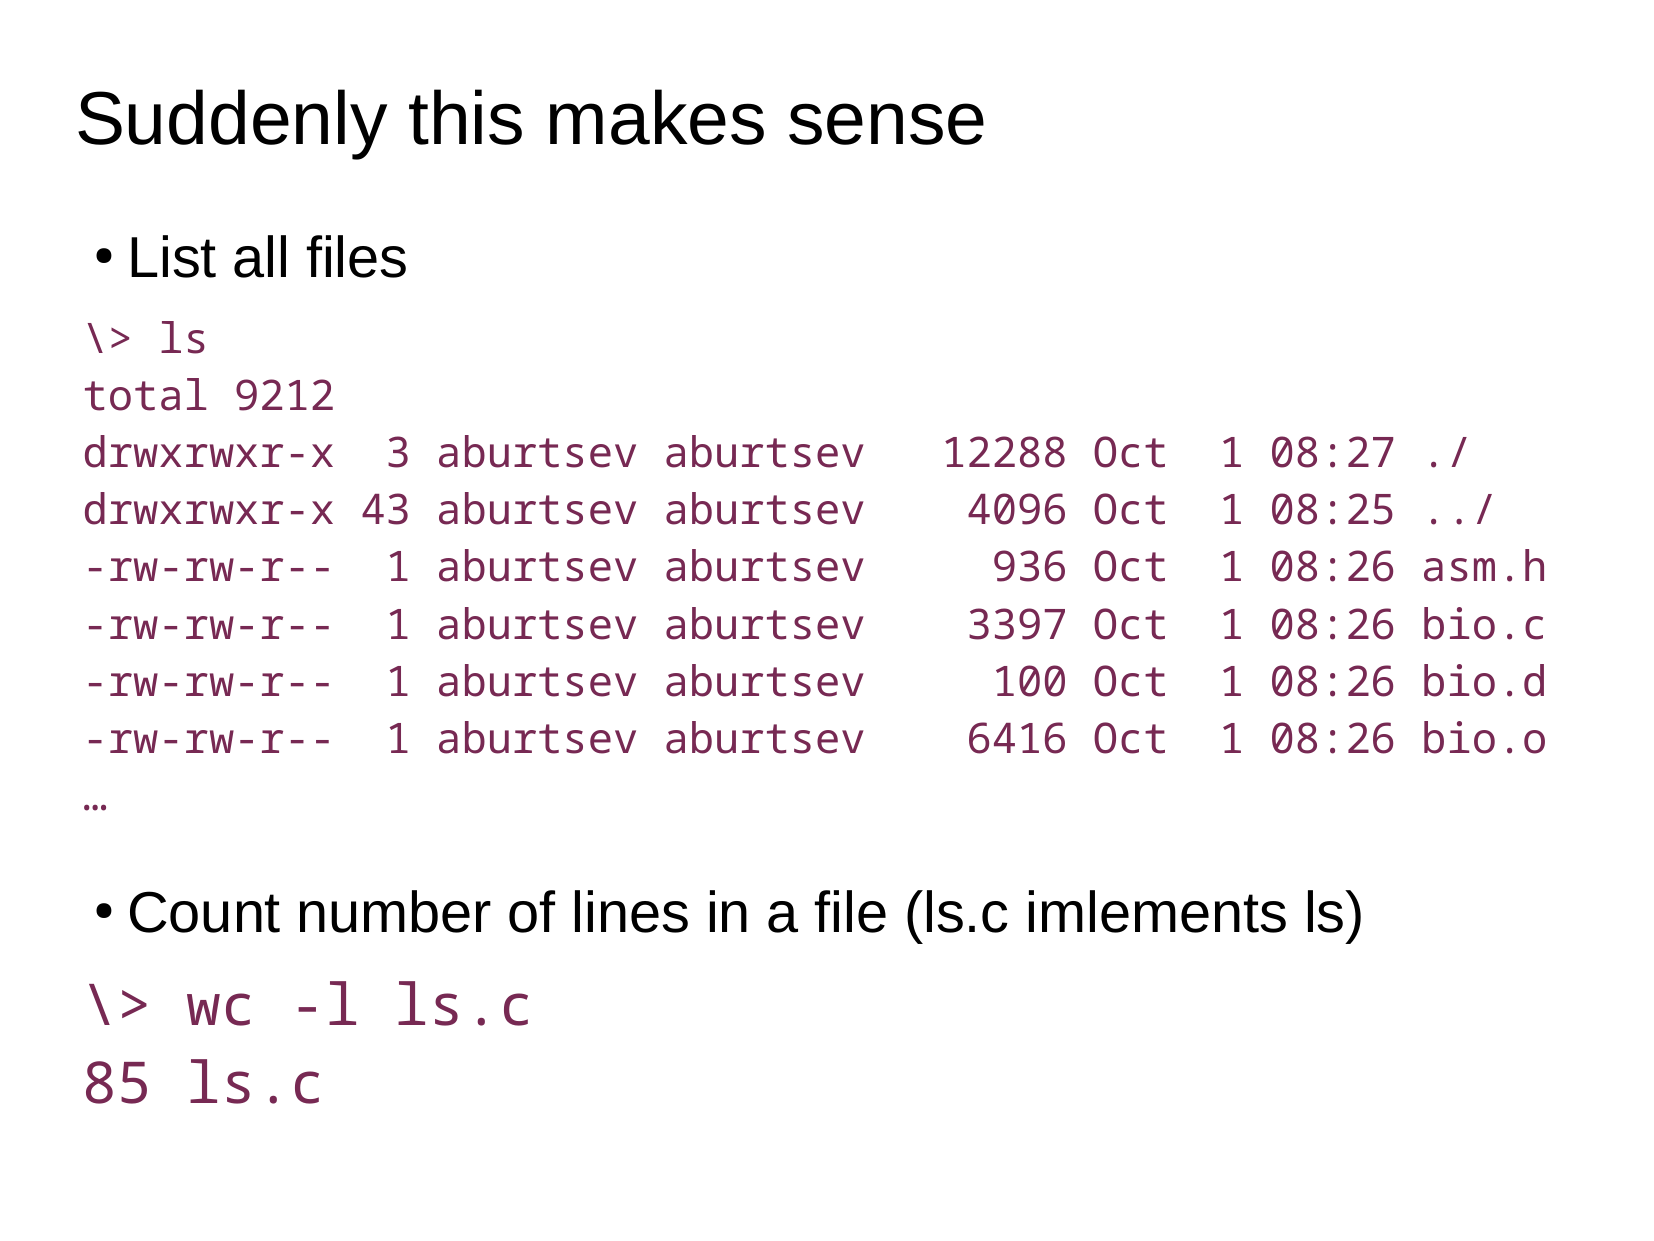

# Suddenly this makes sense
List all files
\> ls
total 9212
drwxrwxr-x 3 aburtsev aburtsev 12288 Oct 1 08:27 ./
drwxrwxr-x 43 aburtsev aburtsev 4096 Oct 1 08:25 ../
-rw-rw-r-- 1 aburtsev aburtsev 936 Oct 1 08:26 asm.h
-rw-rw-r-- 1 aburtsev aburtsev 3397 Oct 1 08:26 bio.c
-rw-rw-r-- 1 aburtsev aburtsev 100 Oct 1 08:26 bio.d
-rw-rw-r-- 1 aburtsev aburtsev 6416 Oct 1 08:26 bio.o
…
Count number of lines in a file (ls.c imlements ls)
\> wc -l ls.c
85 ls.c